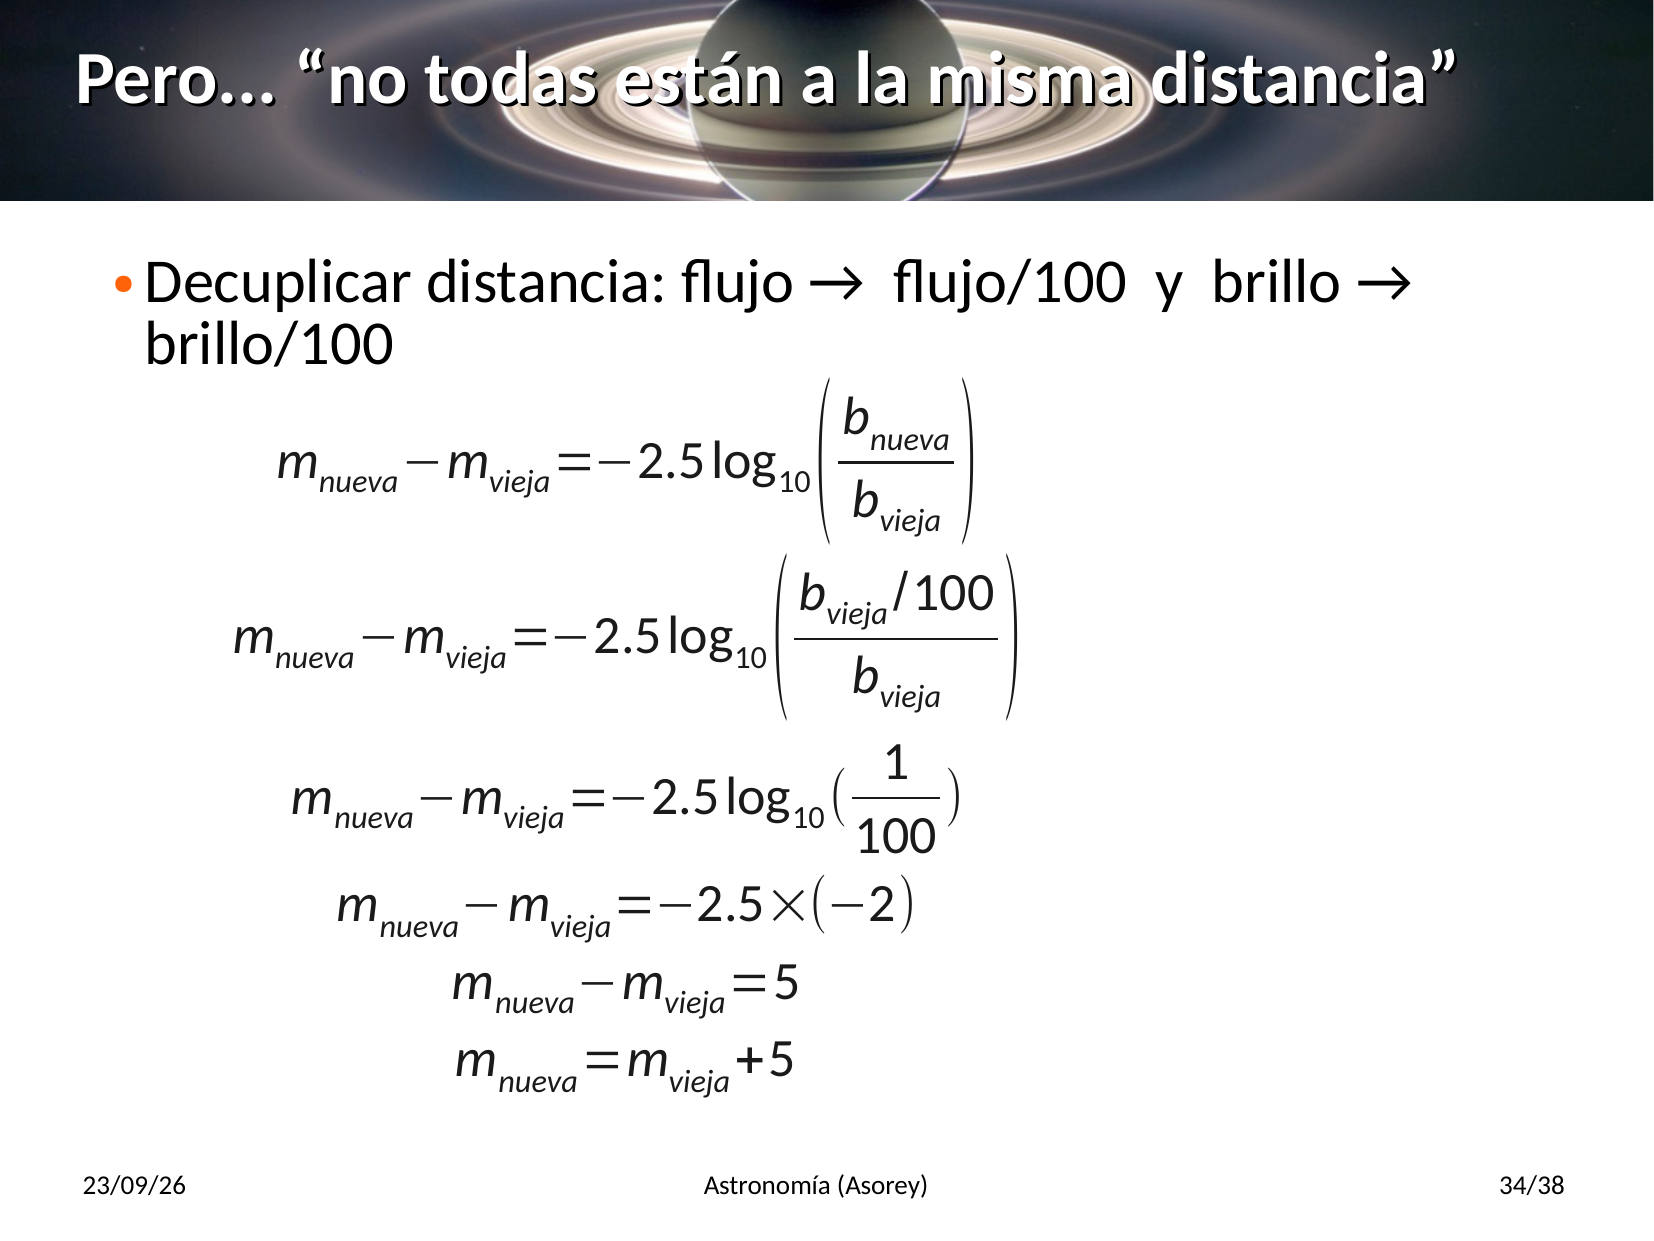

# Pero... “no todas están a la misma distancia”
Decuplicar distancia: flujo → flujo/100 y brillo → brillo/100
Astronomía (Asorey)
34